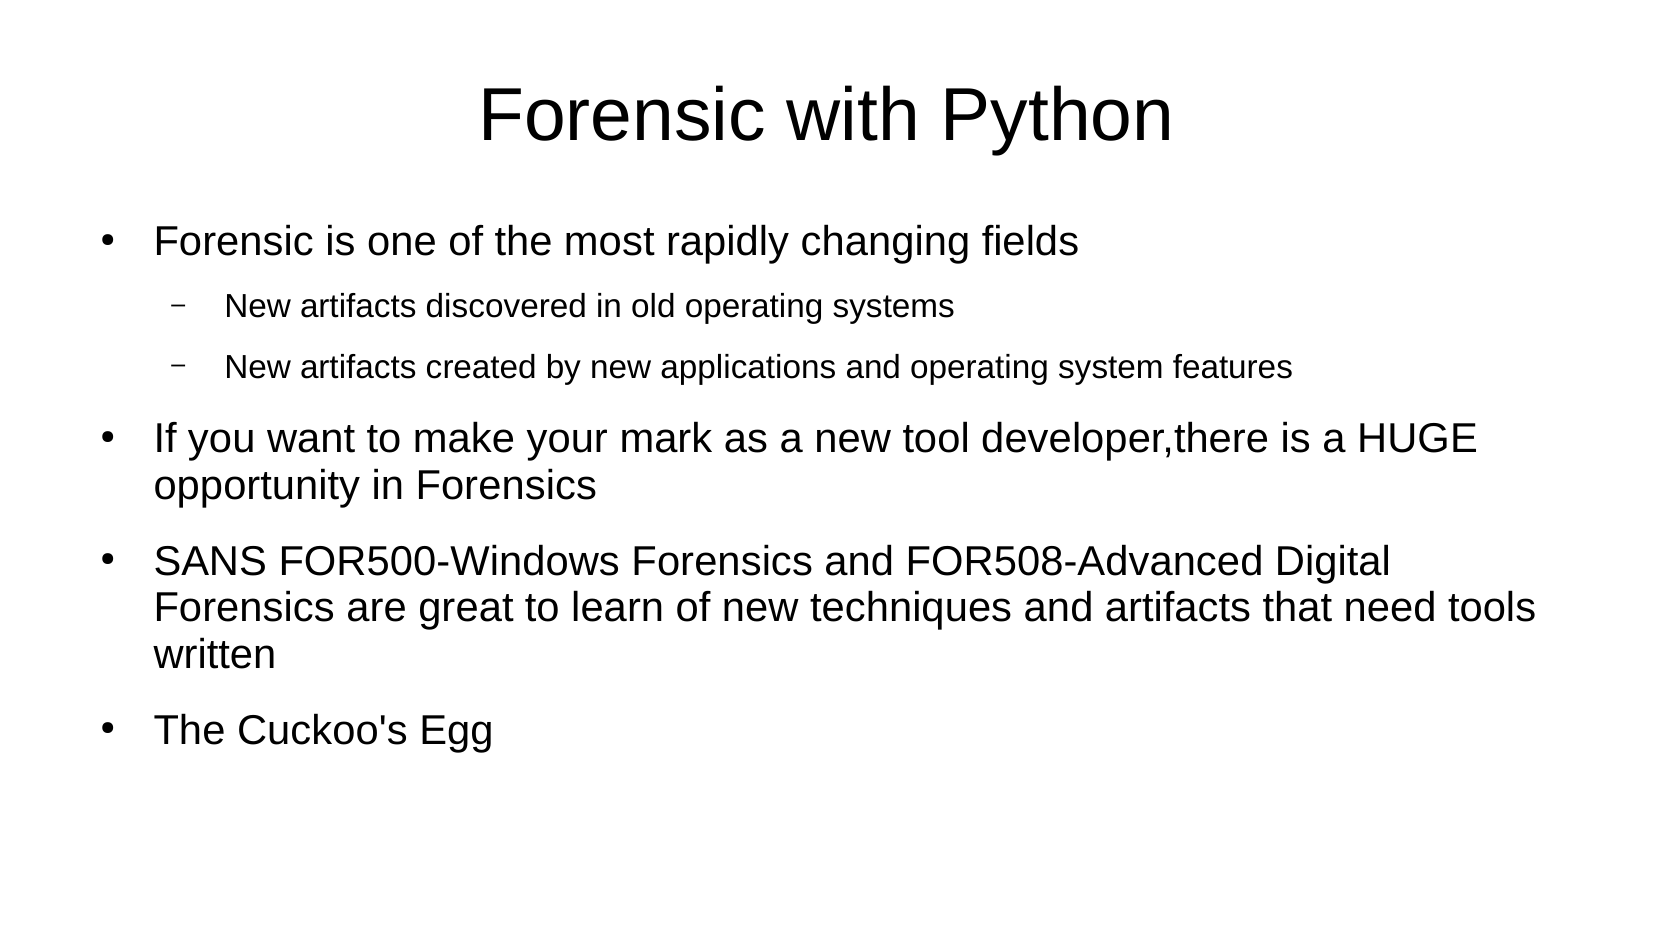

# Forensic with Python
Forensic is one of the most rapidly changing fields
New artifacts discovered in old operating systems
New artifacts created by new applications and operating system features
If you want to make your mark as a new tool developer,there is a HUGE opportunity in Forensics
SANS FOR500-Windows Forensics and FOR508-Advanced Digital Forensics are great to learn of new techniques and artifacts that need tools written
The Cuckoo's Egg